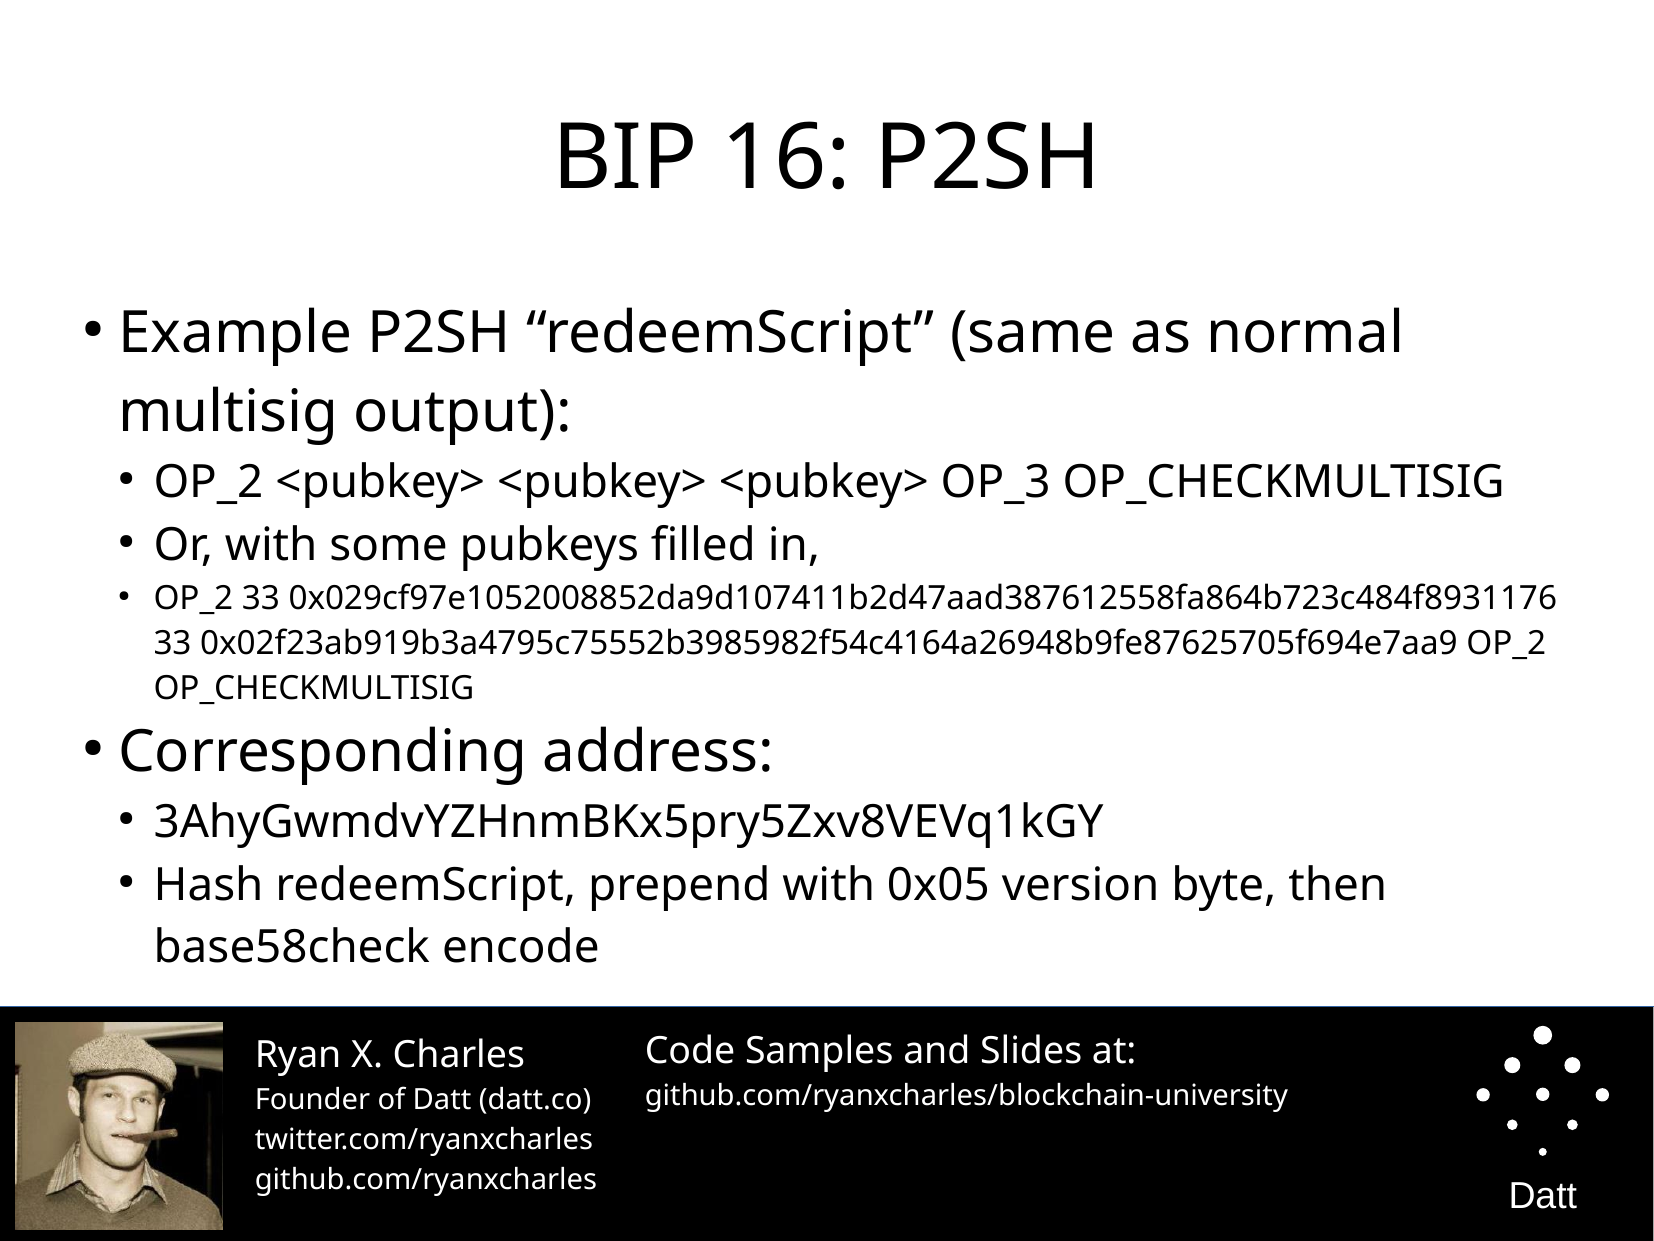

BIP 16: P2SH
# Example P2SH “redeemScript” (same as normal multisig output):
OP_2 <pubkey> <pubkey> <pubkey> OP_3 OP_CHECKMULTISIG
Or, with some pubkeys filled in,
OP_2 33 0x029cf97e1052008852da9d107411b2d47aad387612558fa864b723c484f8931176 33 0x02f23ab919b3a4795c75552b3985982f54c4164a26948b9fe87625705f694e7aa9 OP_2 OP_CHECKMULTISIG
Corresponding address:
3AhyGwmdvYZHnmBKx5pry5Zxv8VEVq1kGY
Hash redeemScript, prepend with 0x05 version byte, then base58check encode
Code Samples and Slides at:
github.com/ryanxcharles/blockchain-university
Ryan X. Charles
Founder of Datt (datt.co)
twitter.com/ryanxcharles
github.com/ryanxcharles
Datt